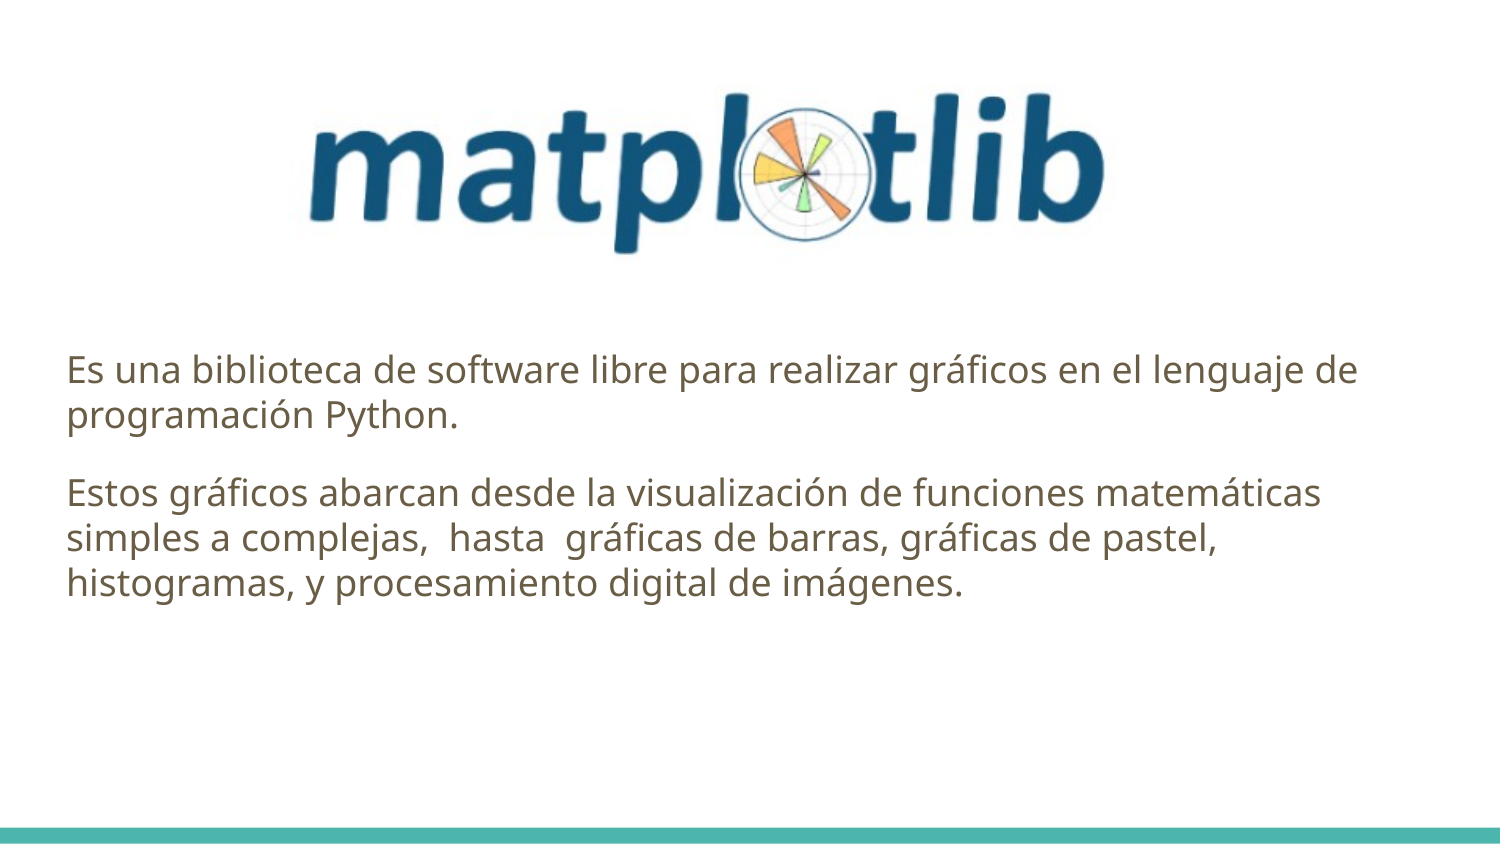

#
Es una biblioteca de software libre para realizar gráficos en el lenguaje de programación Python.
Estos gráficos abarcan desde la visualización de funciones matemáticas simples a complejas, hasta gráficas de barras, gráficas de pastel, histogramas, y procesamiento digital de imágenes.